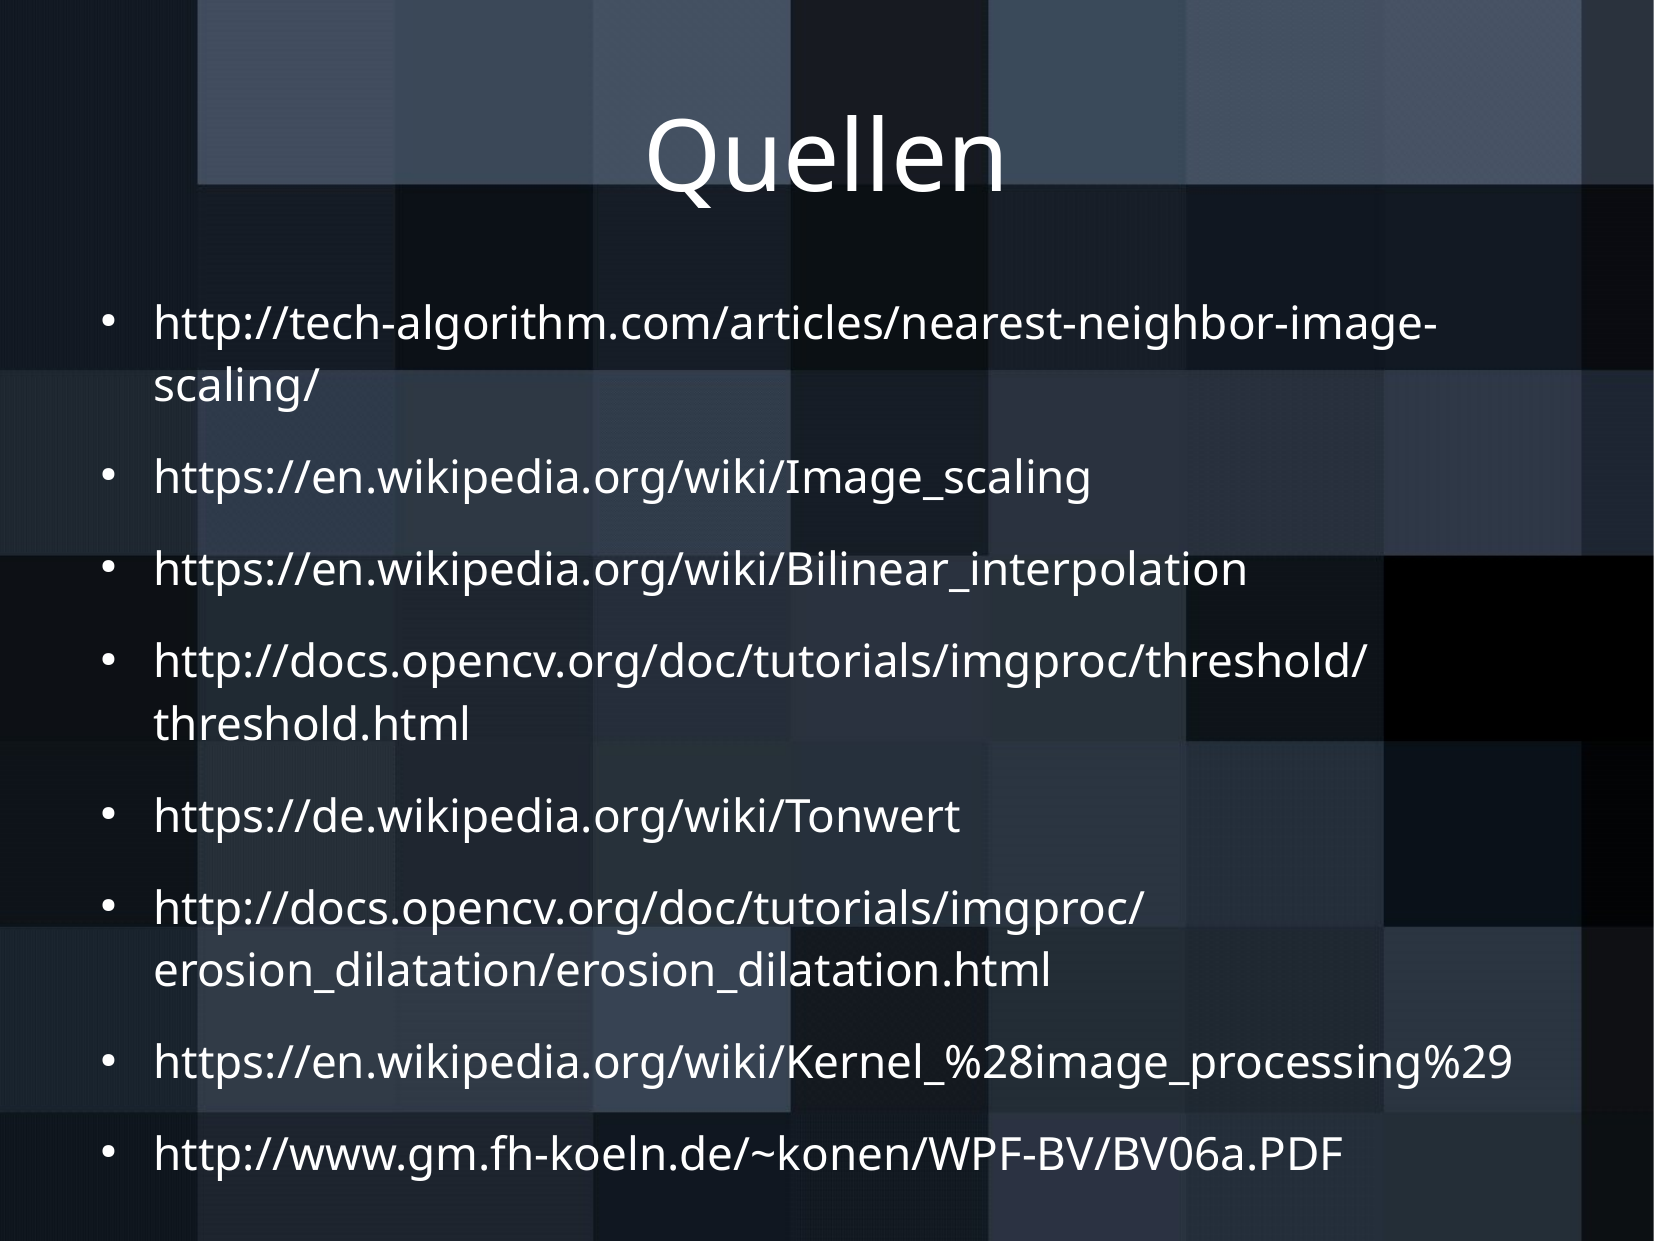

# Quellen
http://tech-algorithm.com/articles/nearest-neighbor-image-scaling/
https://en.wikipedia.org/wiki/Image_scaling
https://en.wikipedia.org/wiki/Bilinear_interpolation
http://docs.opencv.org/doc/tutorials/imgproc/threshold/threshold.html
https://de.wikipedia.org/wiki/Tonwert
http://docs.opencv.org/doc/tutorials/imgproc/erosion_dilatation/erosion_dilatation.html
https://en.wikipedia.org/wiki/Kernel_%28image_processing%29
http://www.gm.fh-koeln.de/~konen/WPF-BV/BV06a.PDF